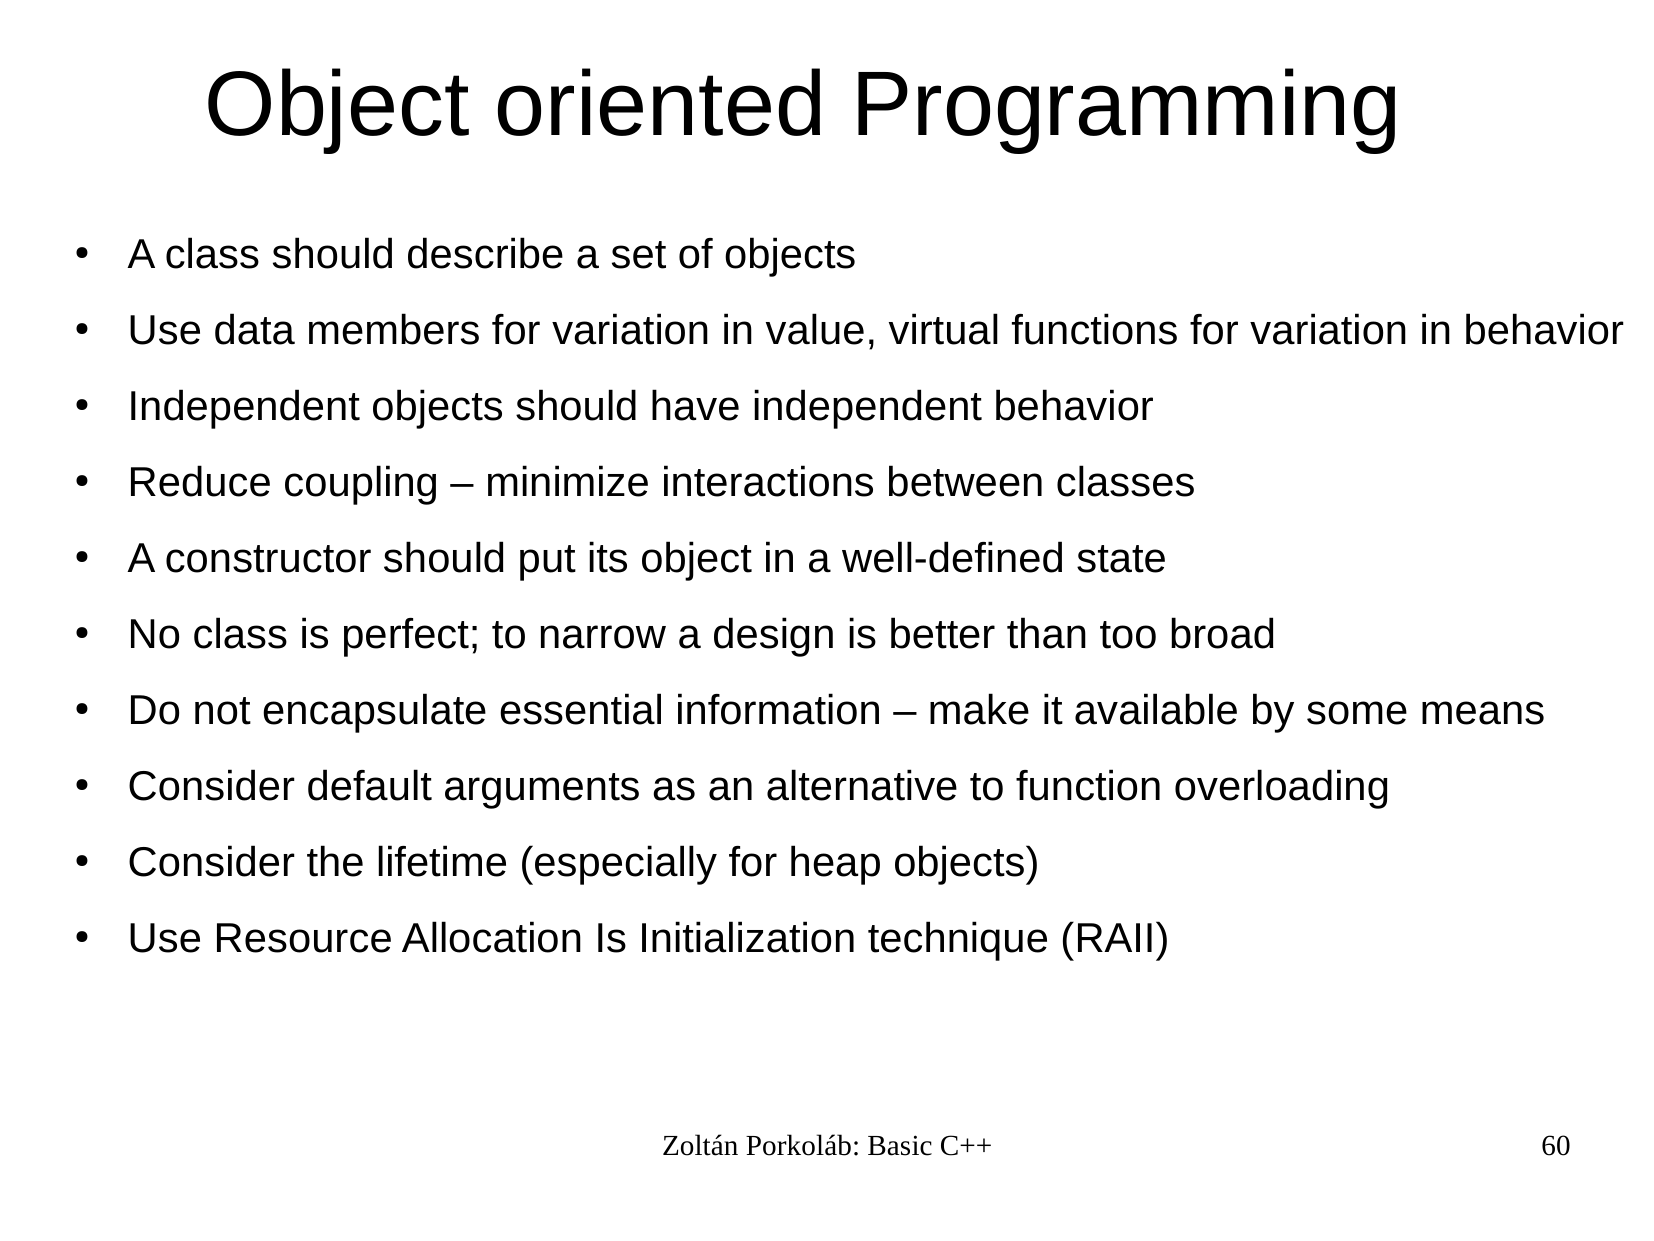

# Object oriented Programming
A class should describe a set of objects
Use data members for variation in value, virtual functions for variation in behavior
Independent objects should have independent behavior
Reduce coupling – minimize interactions between classes
A constructor should put its object in a well-defined state
No class is perfect; to narrow a design is better than too broad
Do not encapsulate essential information – make it available by some means
Consider default arguments as an alternative to function overloading
Consider the lifetime (especially for heap objects)
Use Resource Allocation Is Initialization technique (RAII)
Zoltán Porkoláb: Basic C++
60